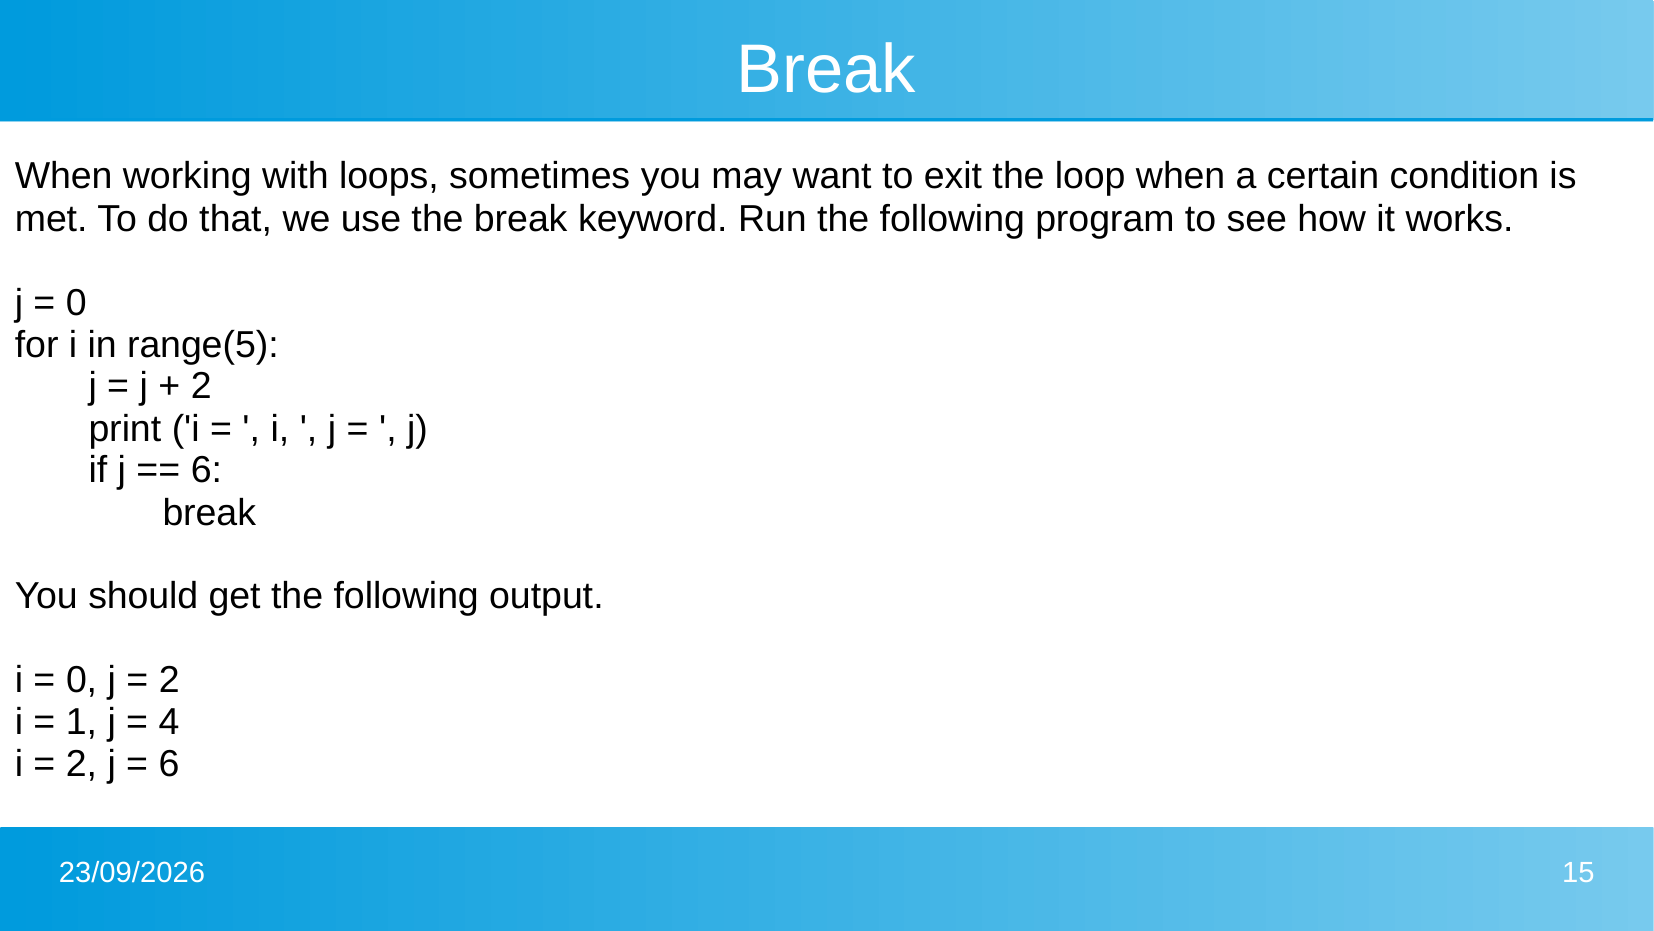

# Break
When working with loops, sometimes you may want to exit the loop when a certain condition is met. To do that, we use the break keyword. Run the following program to see how it works.
j = 0
for i in range(5):
	j = j + 2
	print ('i = ', i, ', j = ', j)
	if j == 6:
		break
You should get the following output.
i = 0, j = 2
i = 1, j = 4
i = 2, j = 6
15